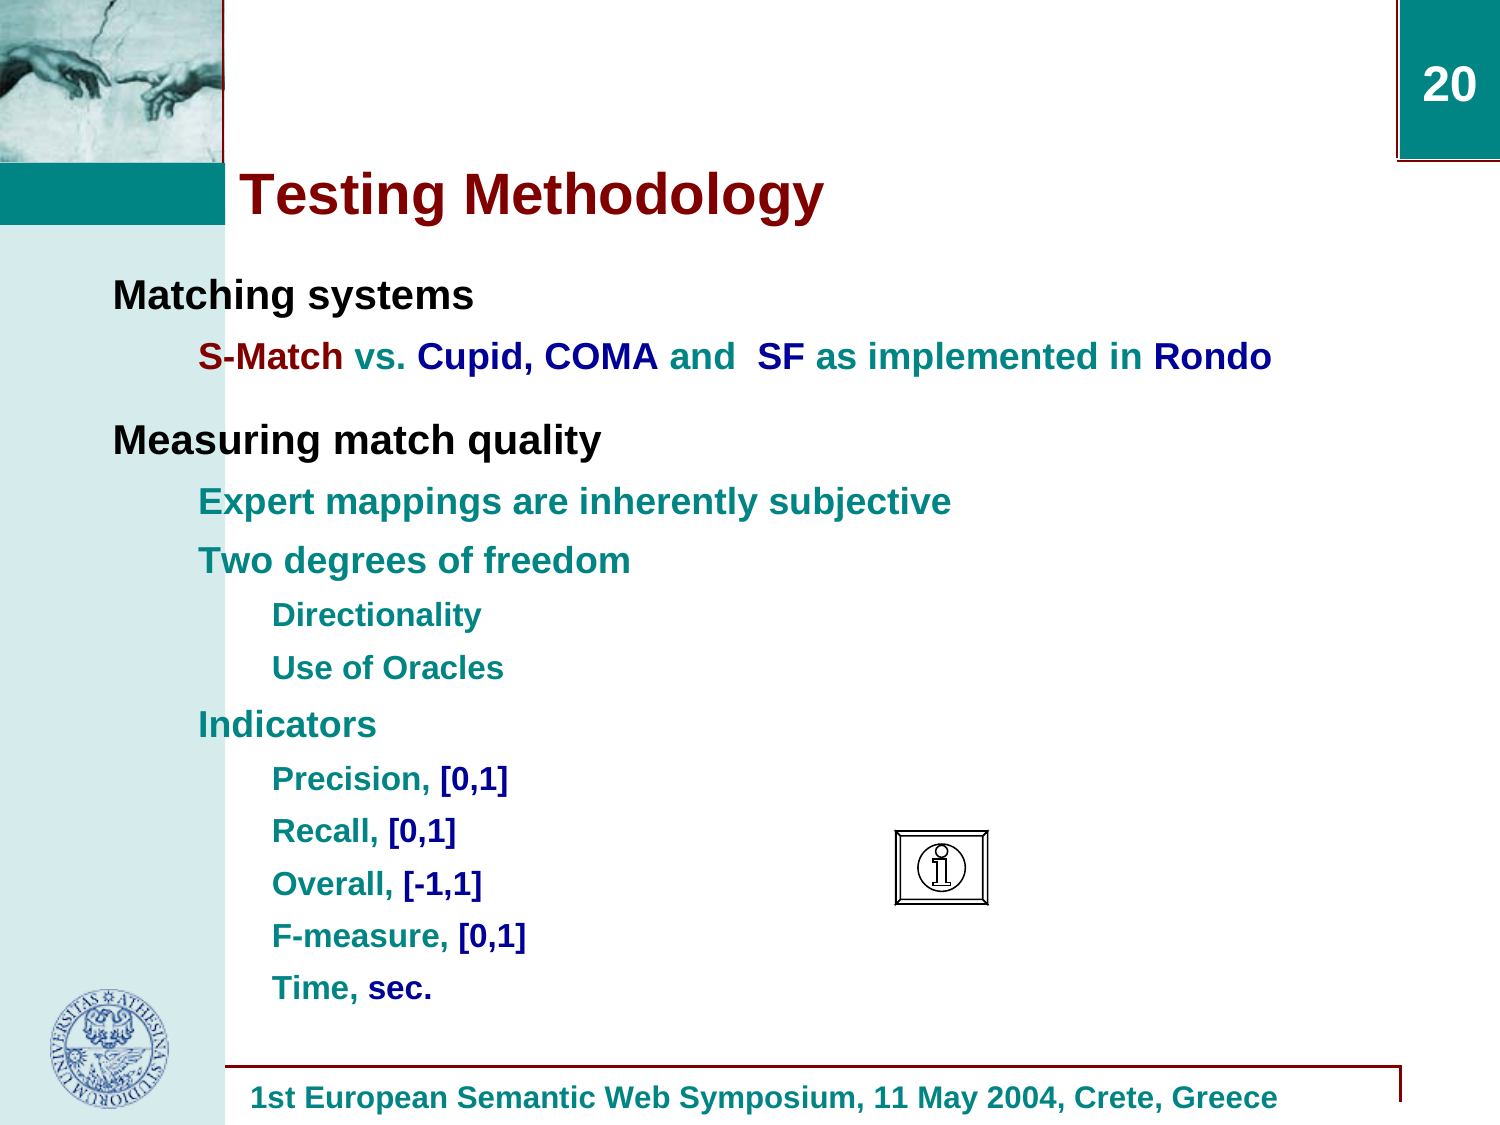

20
# Testing Methodology
Matching systems
 S-Match vs. Cupid, COMA and SF as implemented in Rondo
Measuring match quality
 Expert mappings are inherently subjective
 Two degrees of freedom
 Directionality
 Use of Oracles
 Indicators
 Precision, [0,1]
 Recall, [0,1]
 Overall, [-1,1]
 F-measure, [0,1]
 Time, sec.